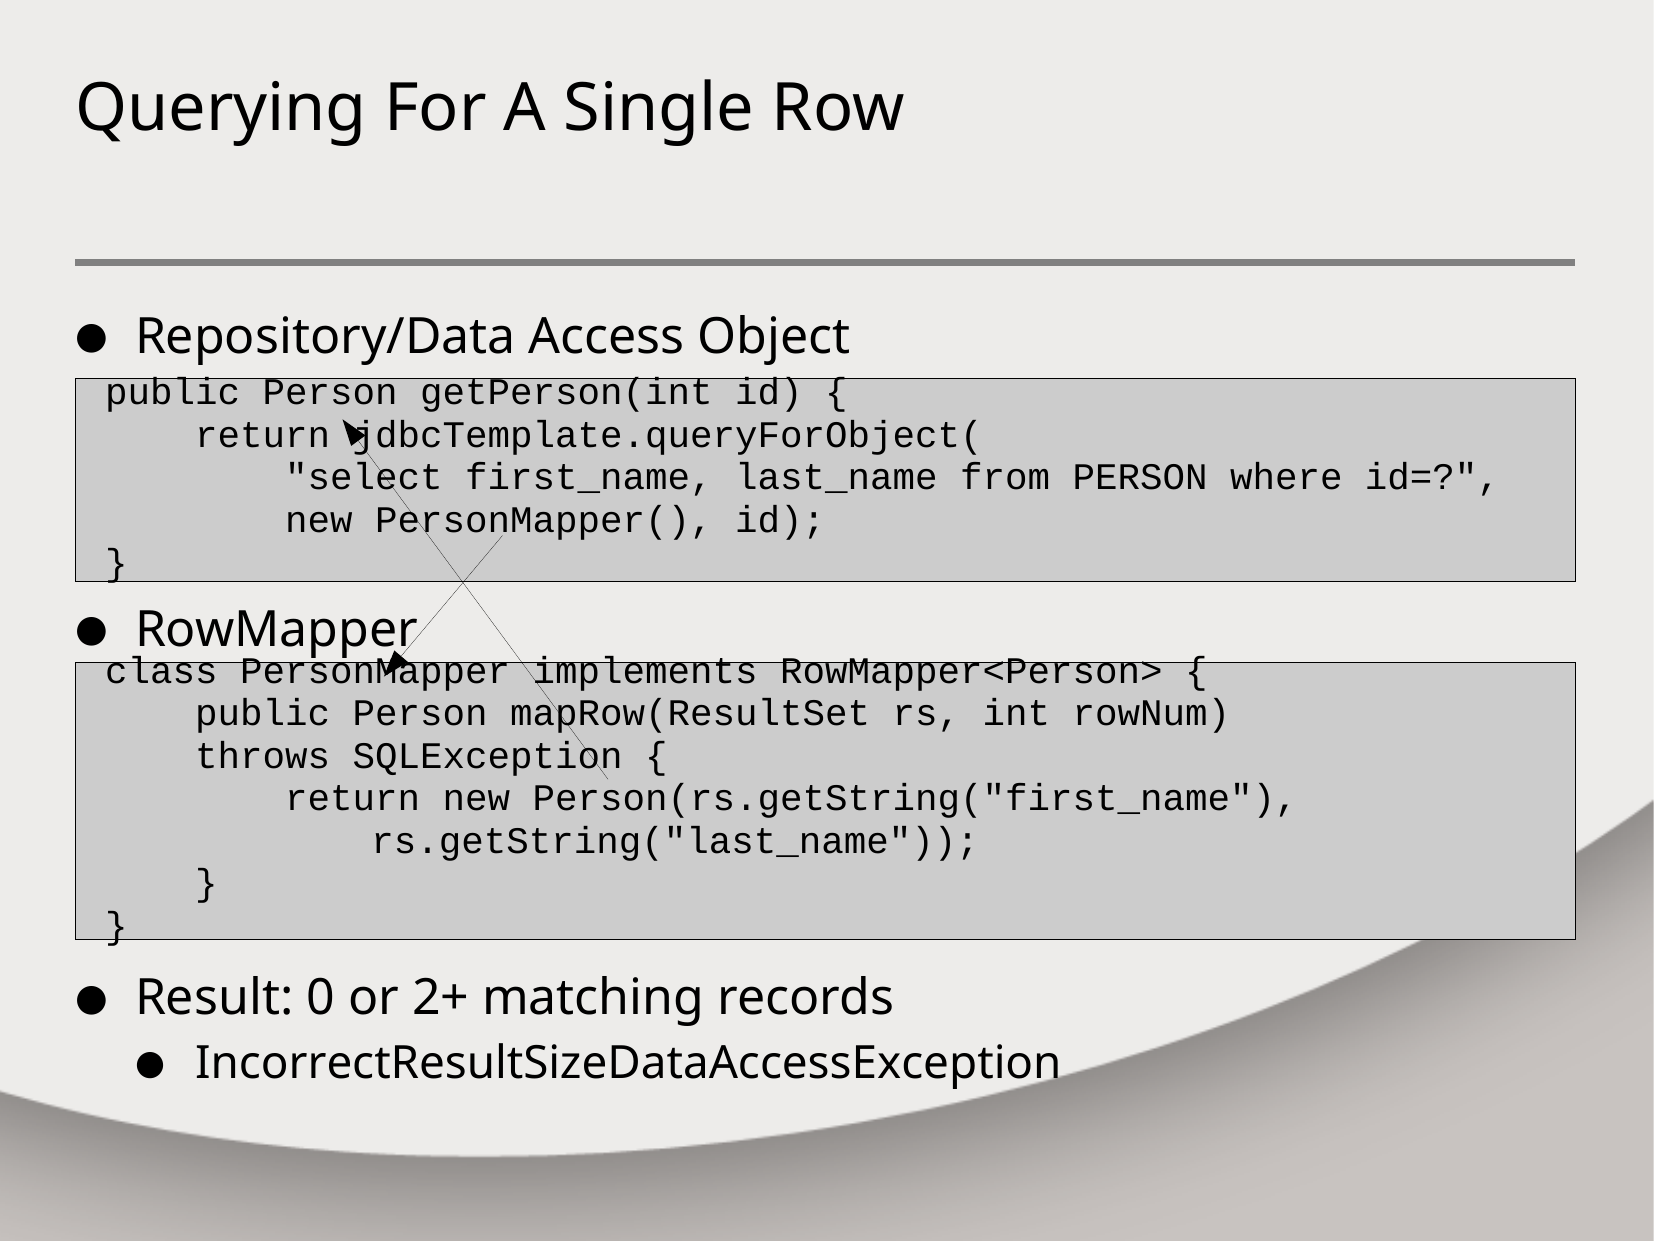

Querying For A Single Row
# Repository/Data Access Object
RowMapper
Result: 0 or 2+ matching records
IncorrectResultSizeDataAccessException
public Person getPerson(int id) {
 return jdbcTemplate.queryForObject(
 "select first_name, last_name from PERSON where id=?",
 new PersonMapper(), id);
}
class PersonMapper implements RowMapper<Person> {
 public Person mapRow(ResultSet rs, int rowNum)
 throws SQLException {
 return new Person(rs.getString("first_name"),
			 rs.getString("last_name"));
 }
}